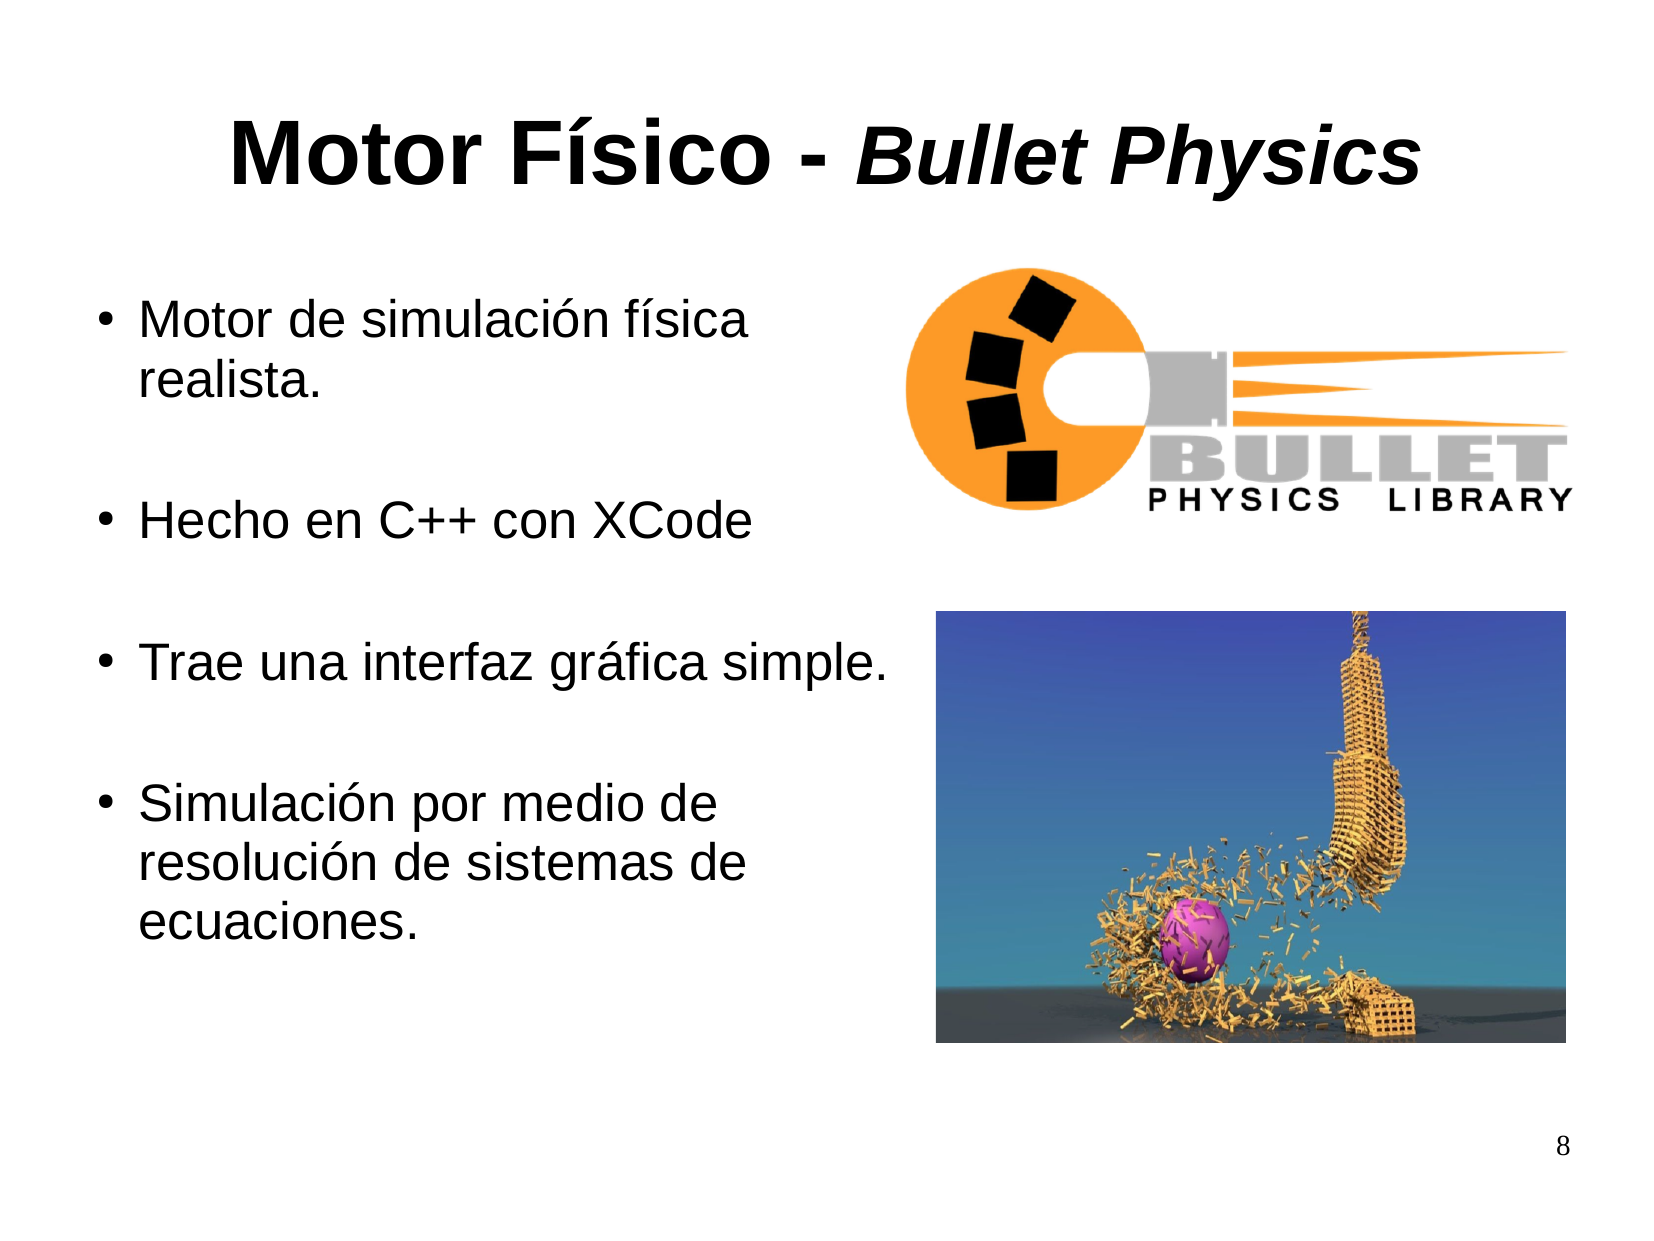

# Motor Físico - Bullet Physics
Motor de simulación física realista.
Hecho en C++ con XCode
Trae una interfaz gráfica simple.
Simulación por medio de resolución de sistemas de ecuaciones.
8